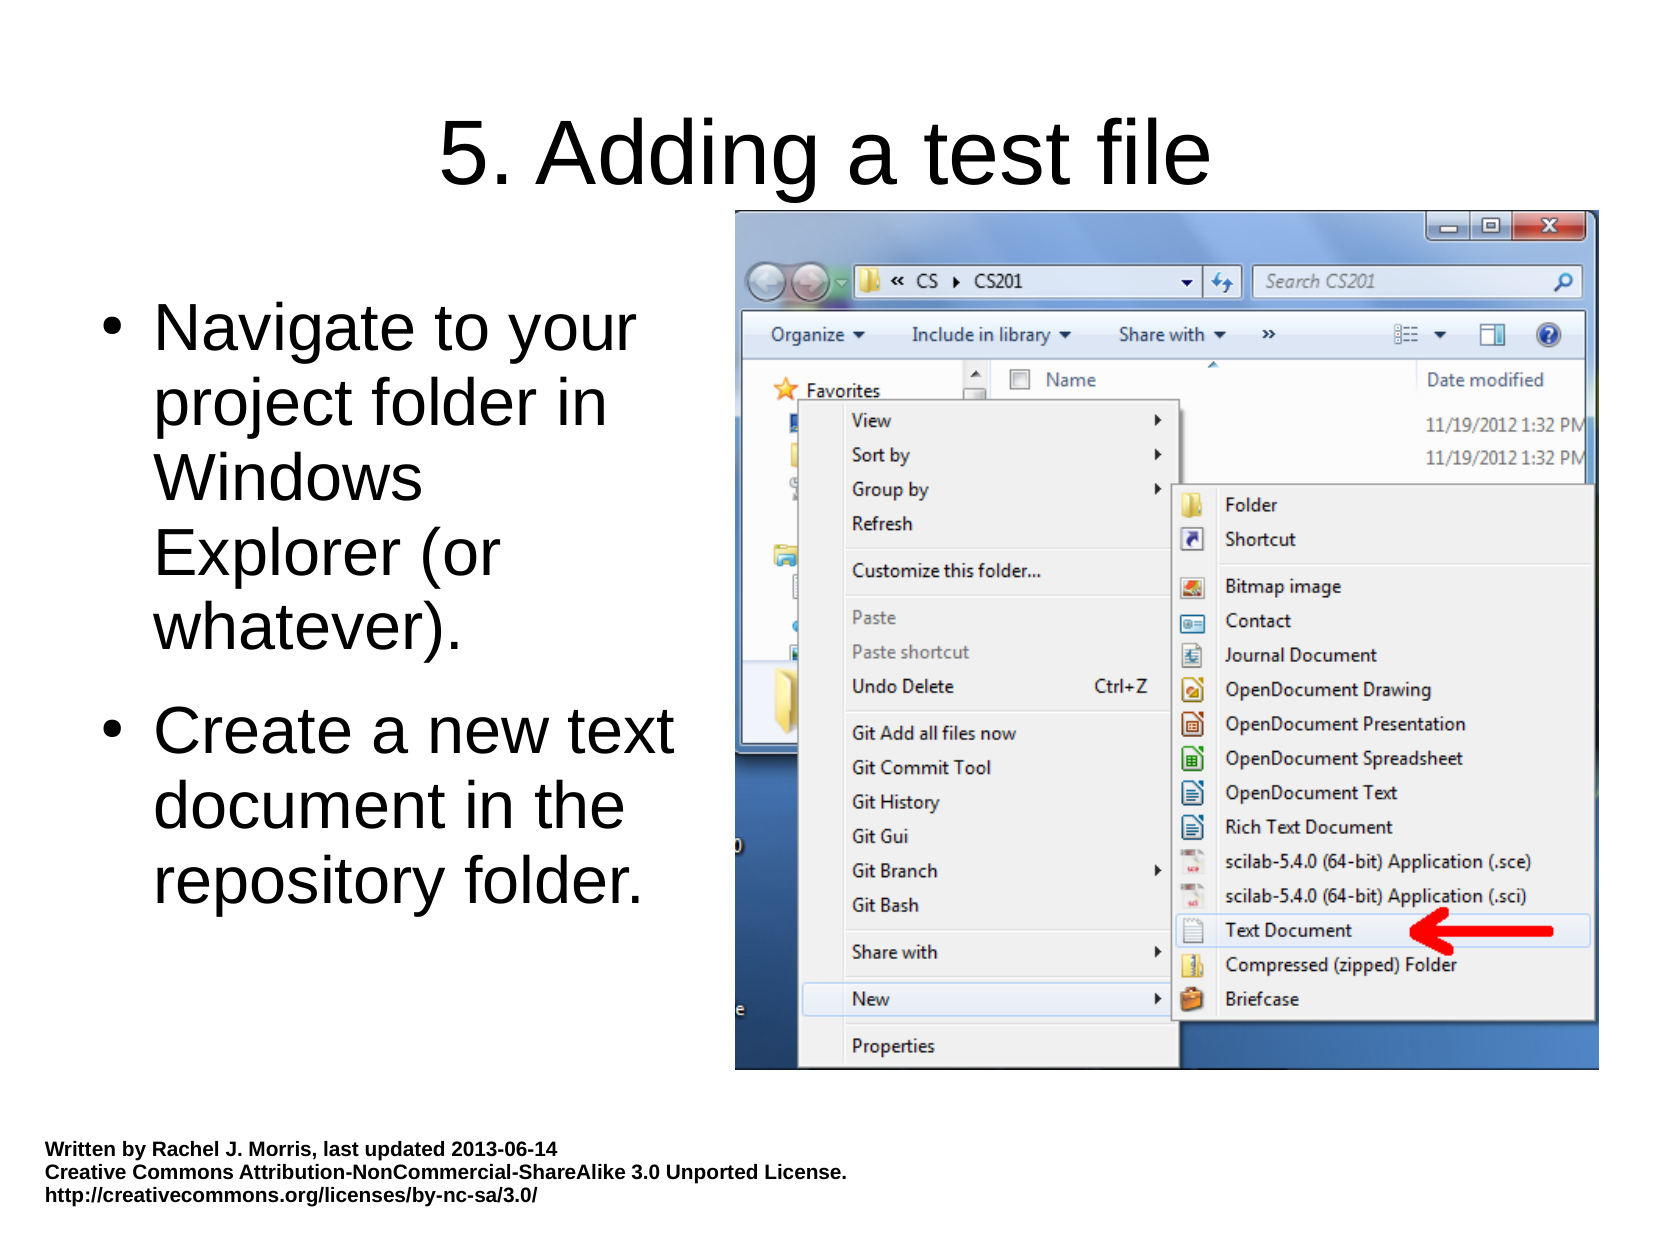

# 5. Adding a test file
Navigate to your project folder in Windows Explorer (or whatever).
Create a new text document in the repository folder.